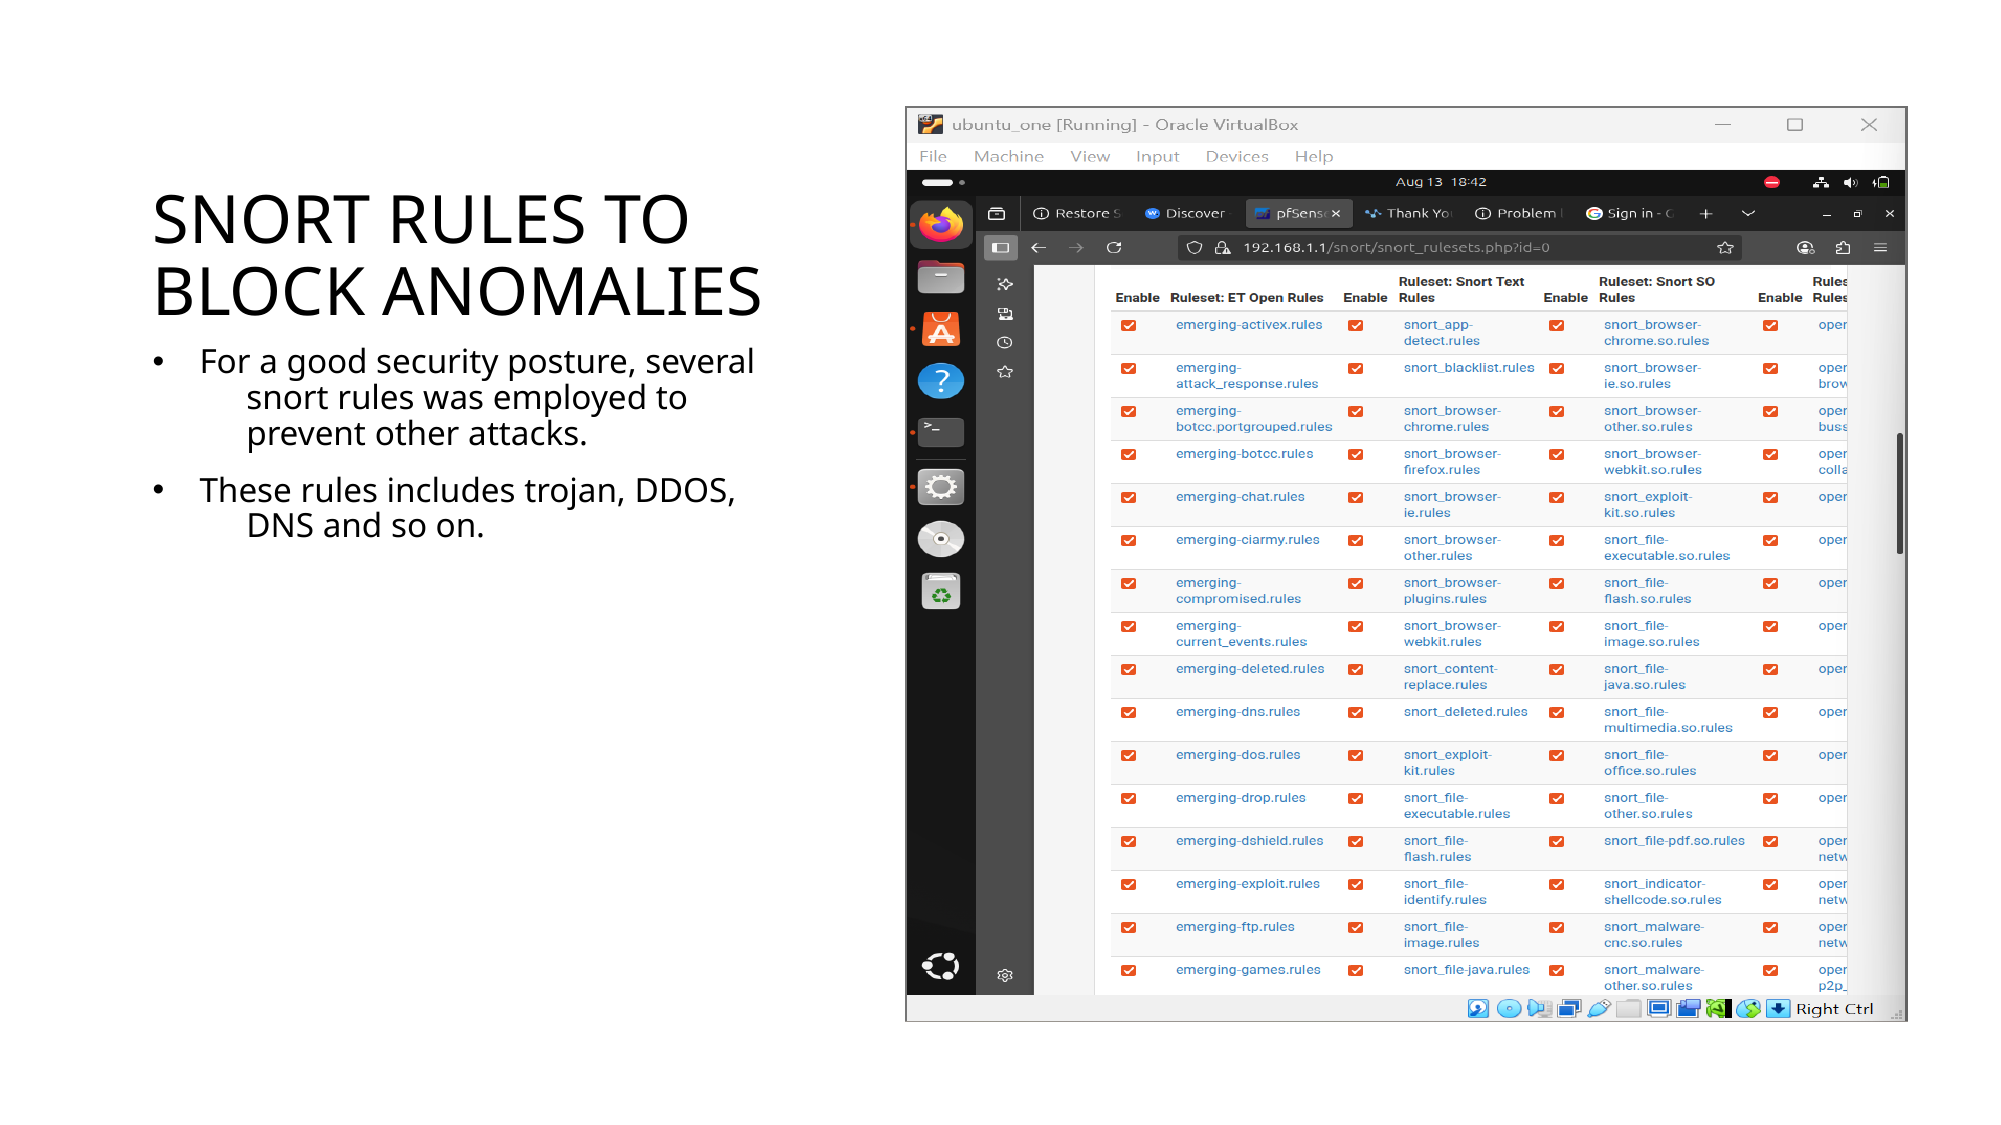

# SNORT RULES TO BLOCK ANOMALIES
For a good security posture, several snort rules was employed to prevent other attacks.
These rules includes trojan, DDOS, DNS and so on.